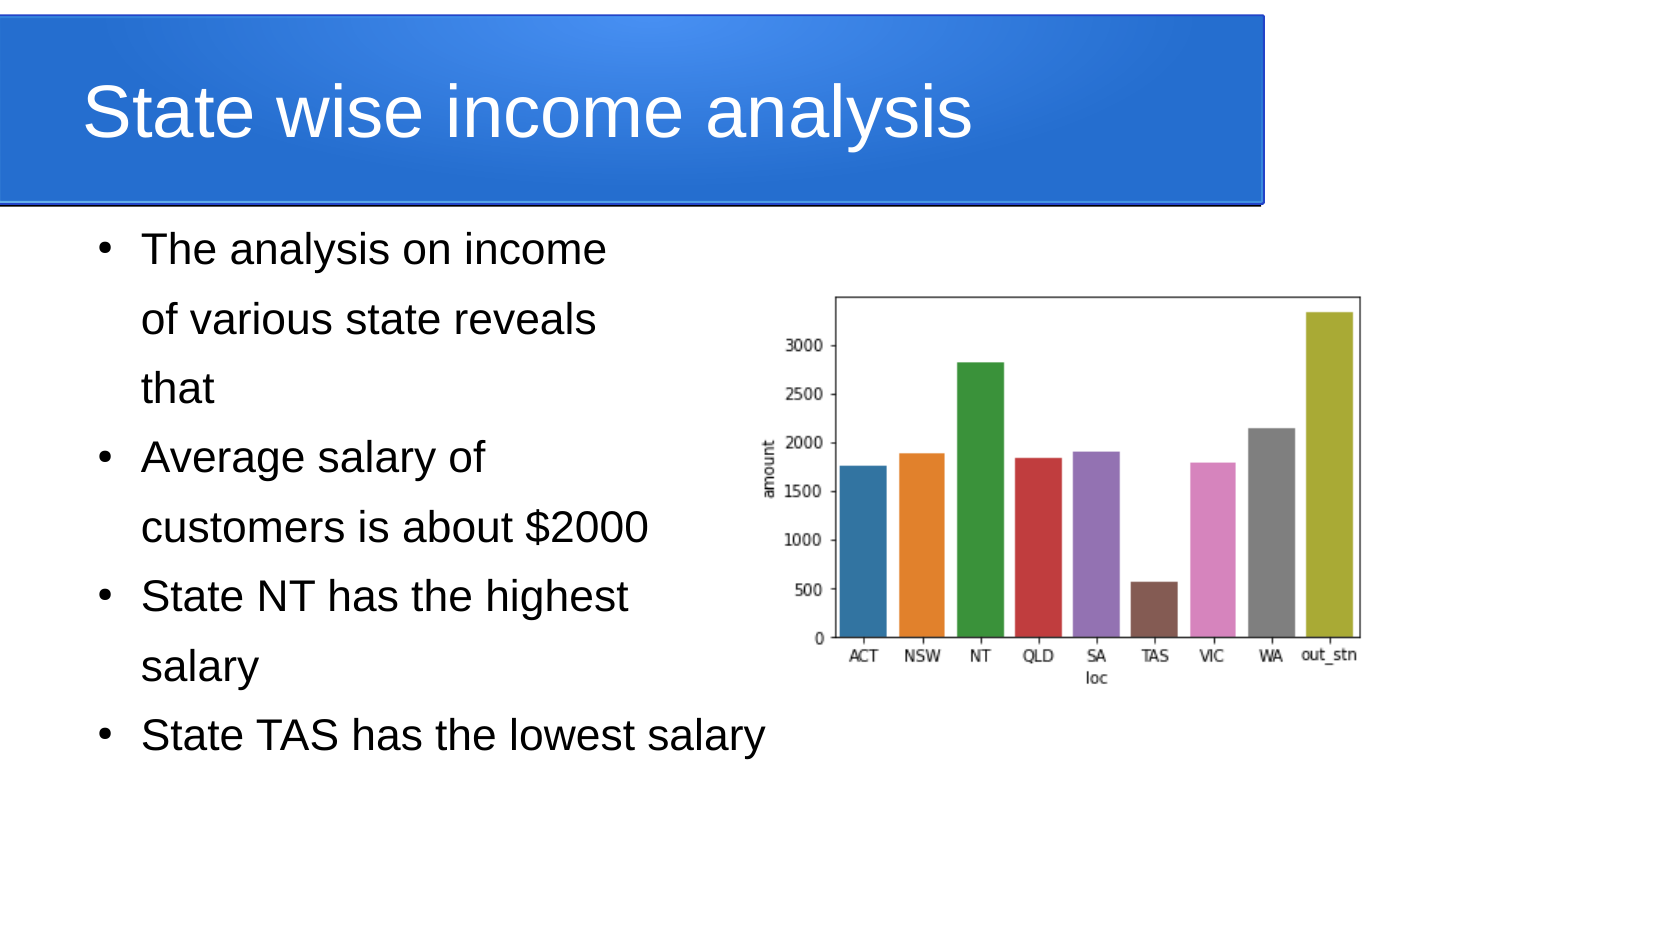

# State wise income analysis
The analysis on income
of various state reveals
that
Average salary of
customers is about $2000
State NT has the highest
salary
State TAS has the lowest salary